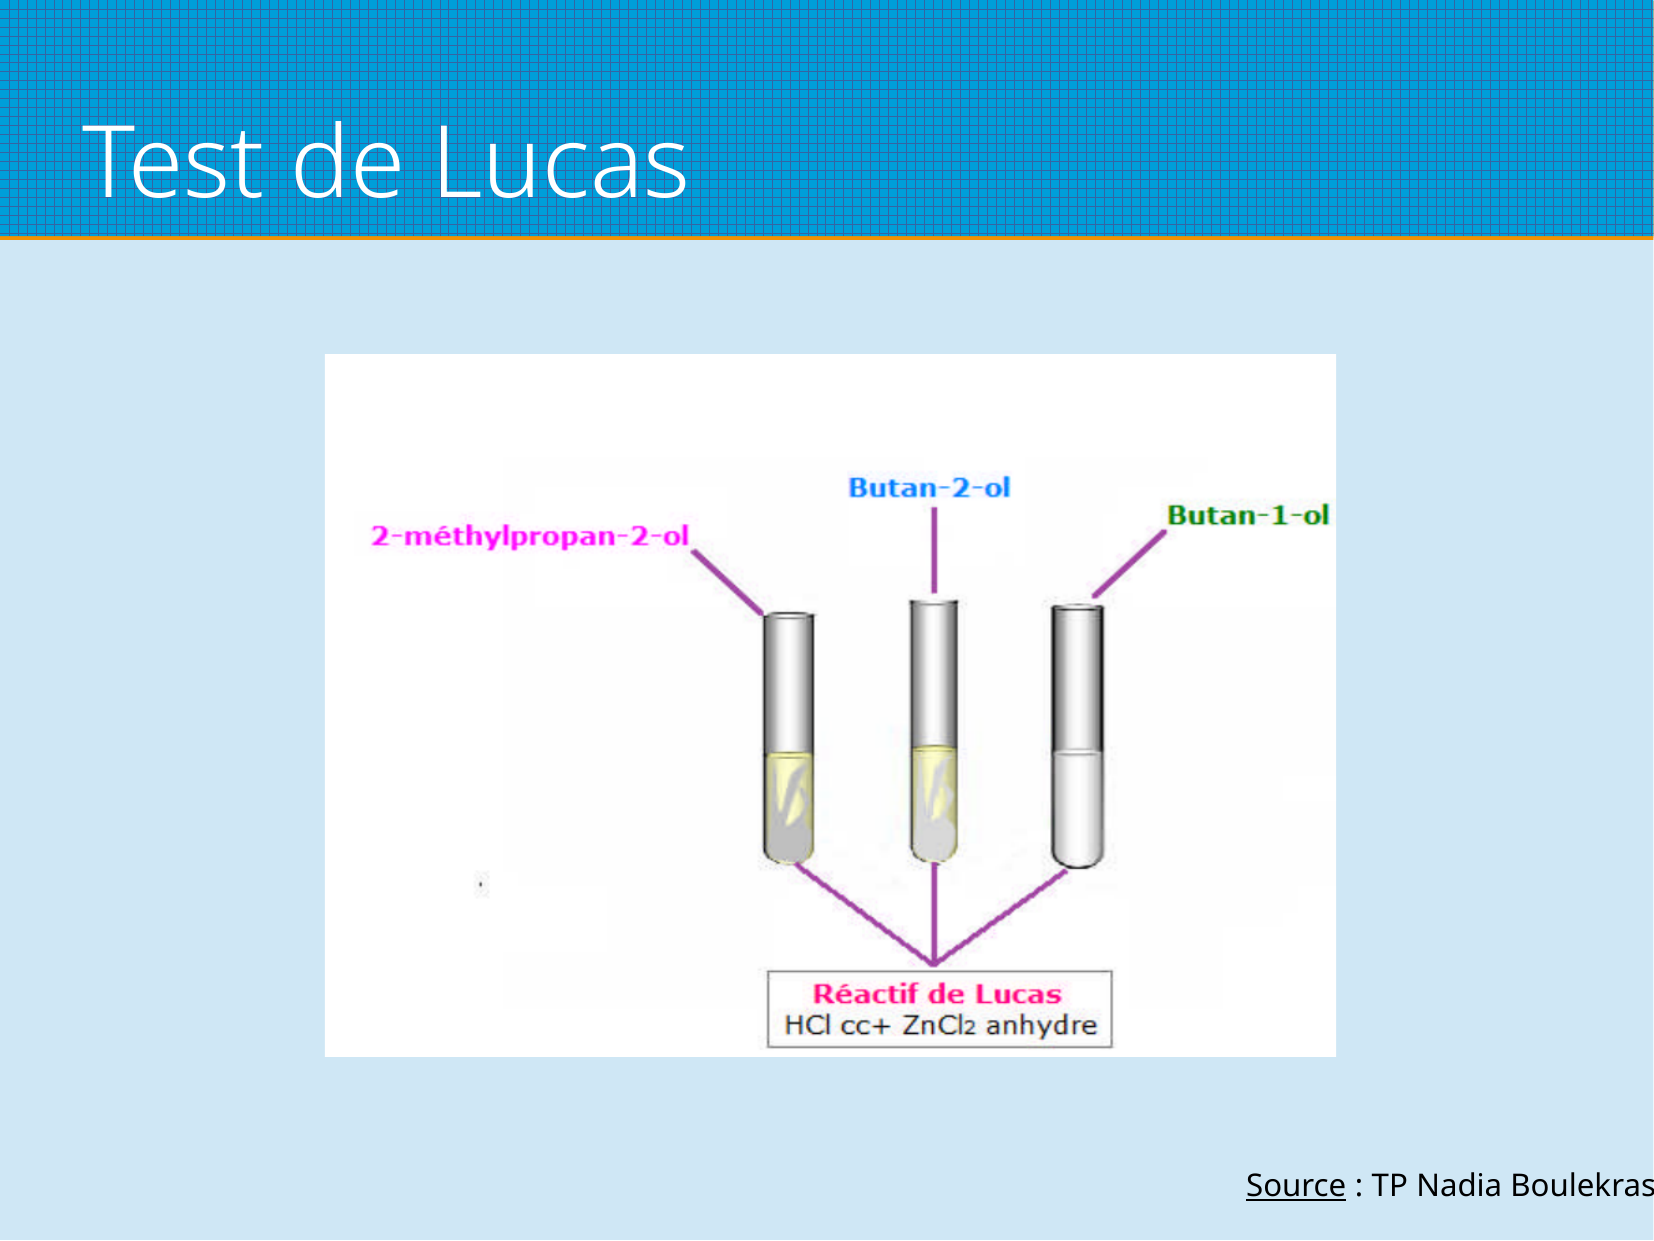

# Test de Lucas
Source : TP Nadia Boulekras